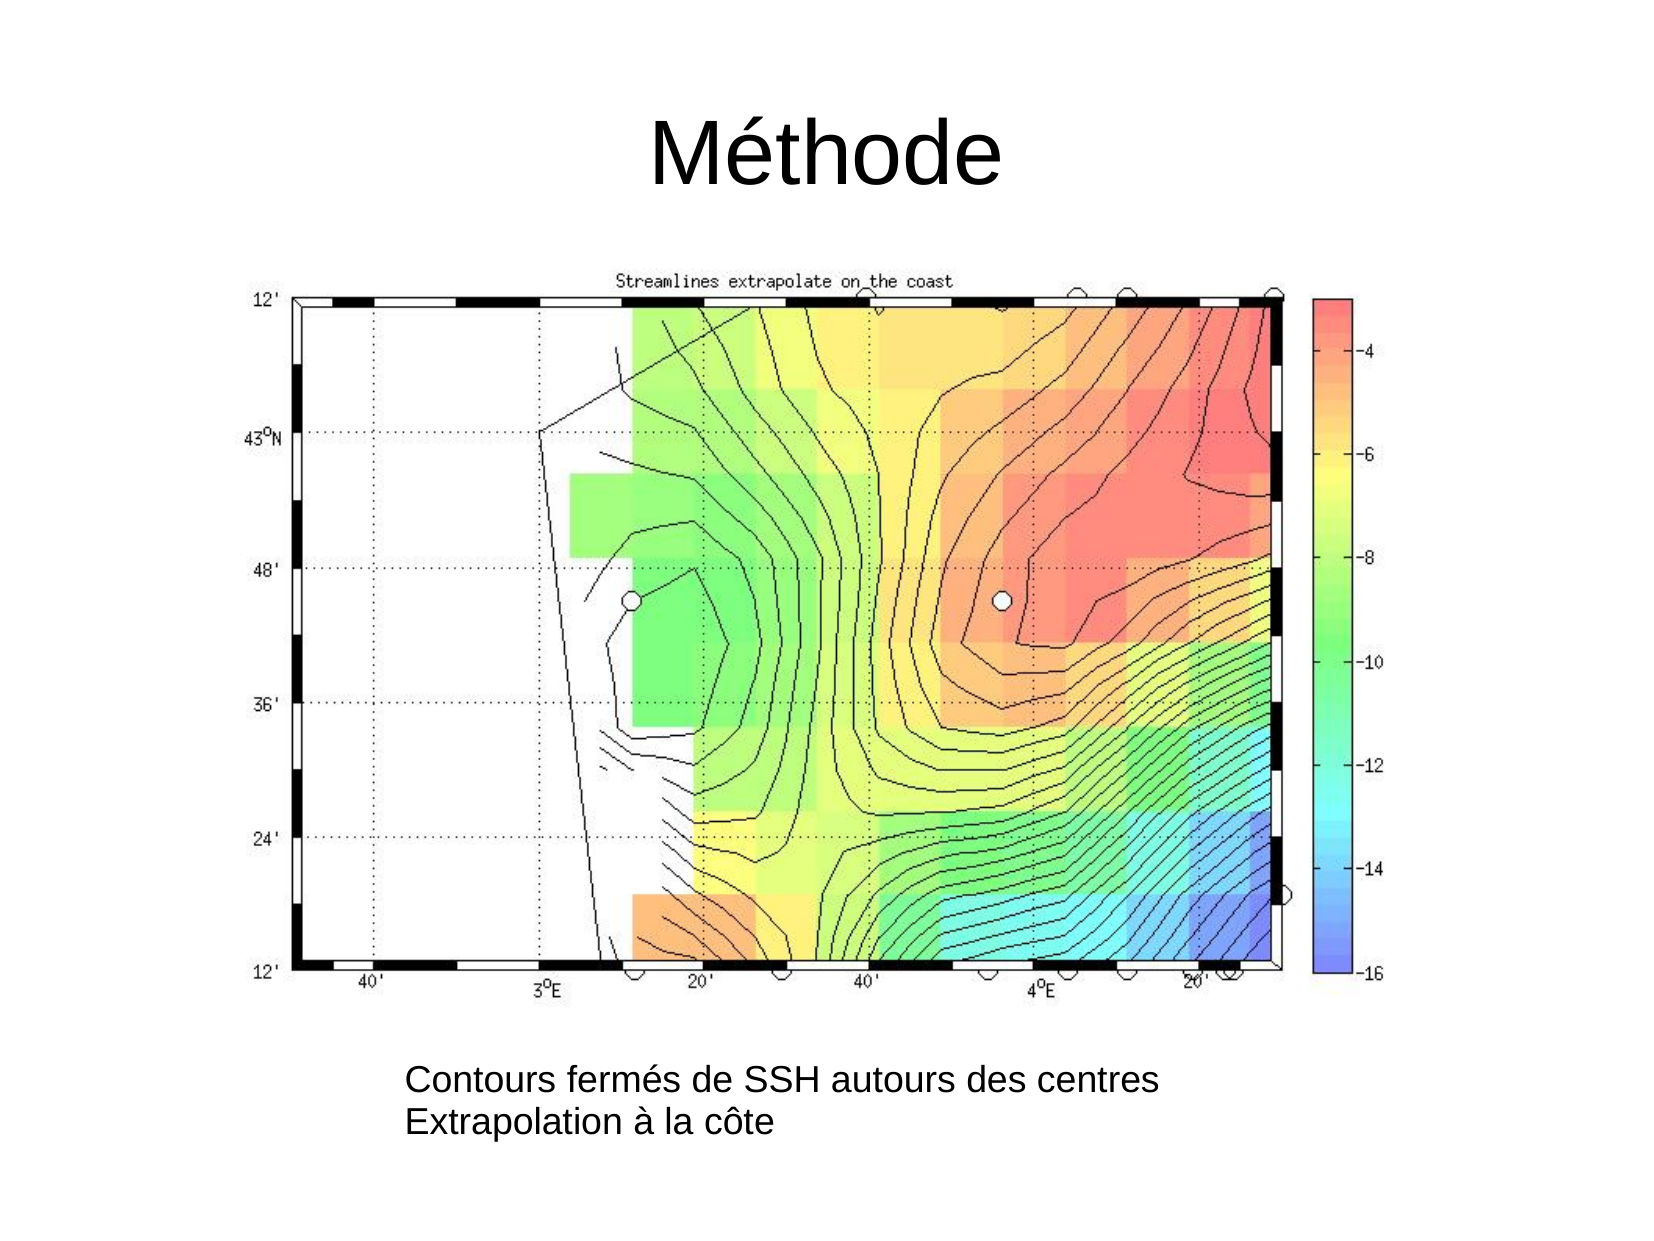

# Méthode
Contours fermés de SSH autours des centres
Extrapolation à la côte